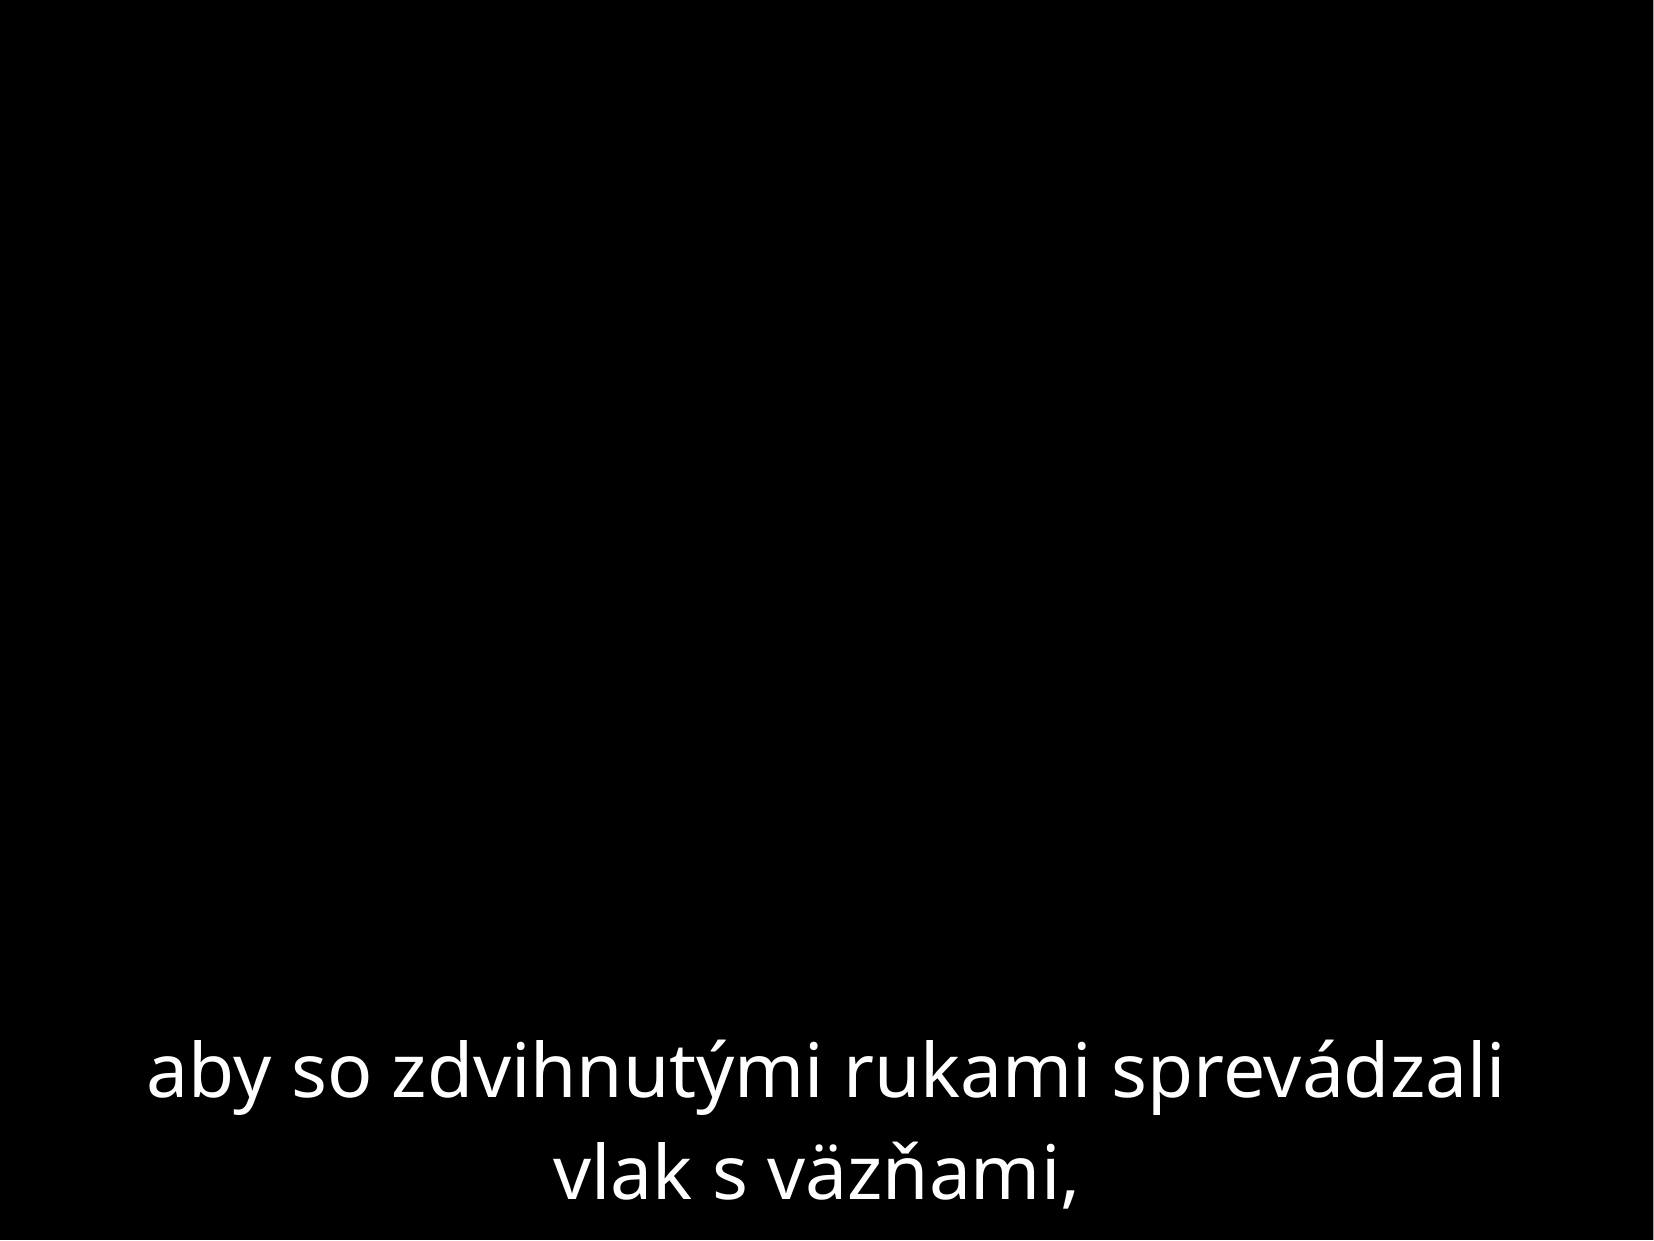

# aby so zdvihnutými rukami sprevádzali vlak s väzňami,